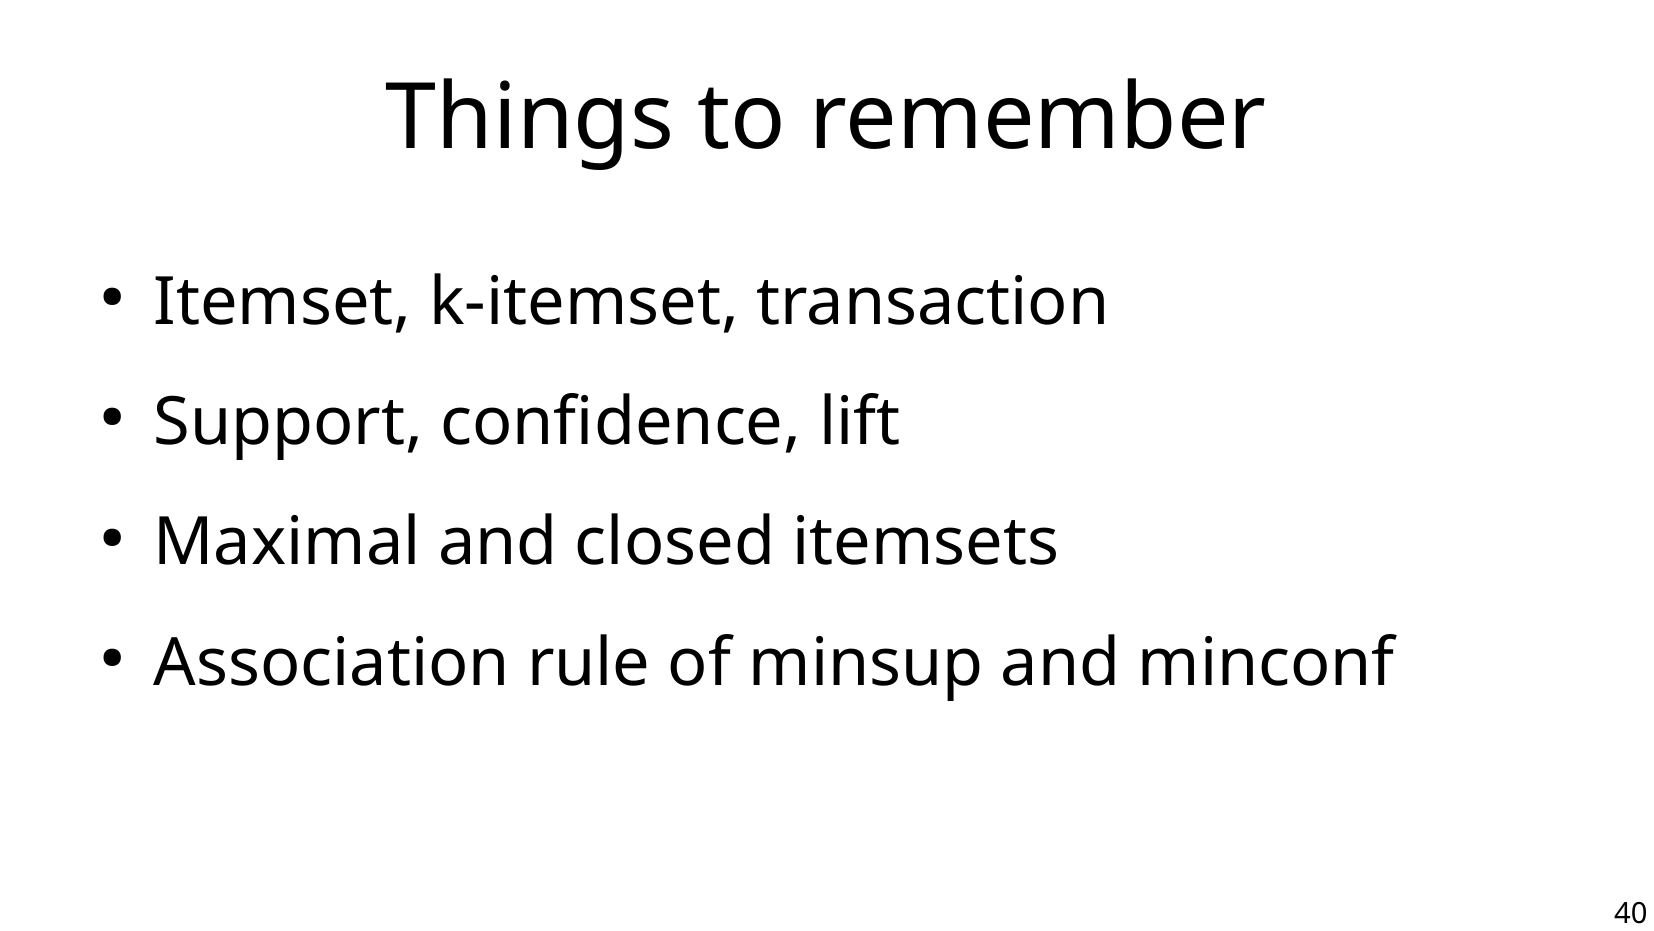

# Things to remember
Itemset, k-itemset, transaction
Support, confidence, lift
Maximal and closed itemsets
Association rule of minsup and minconf
40